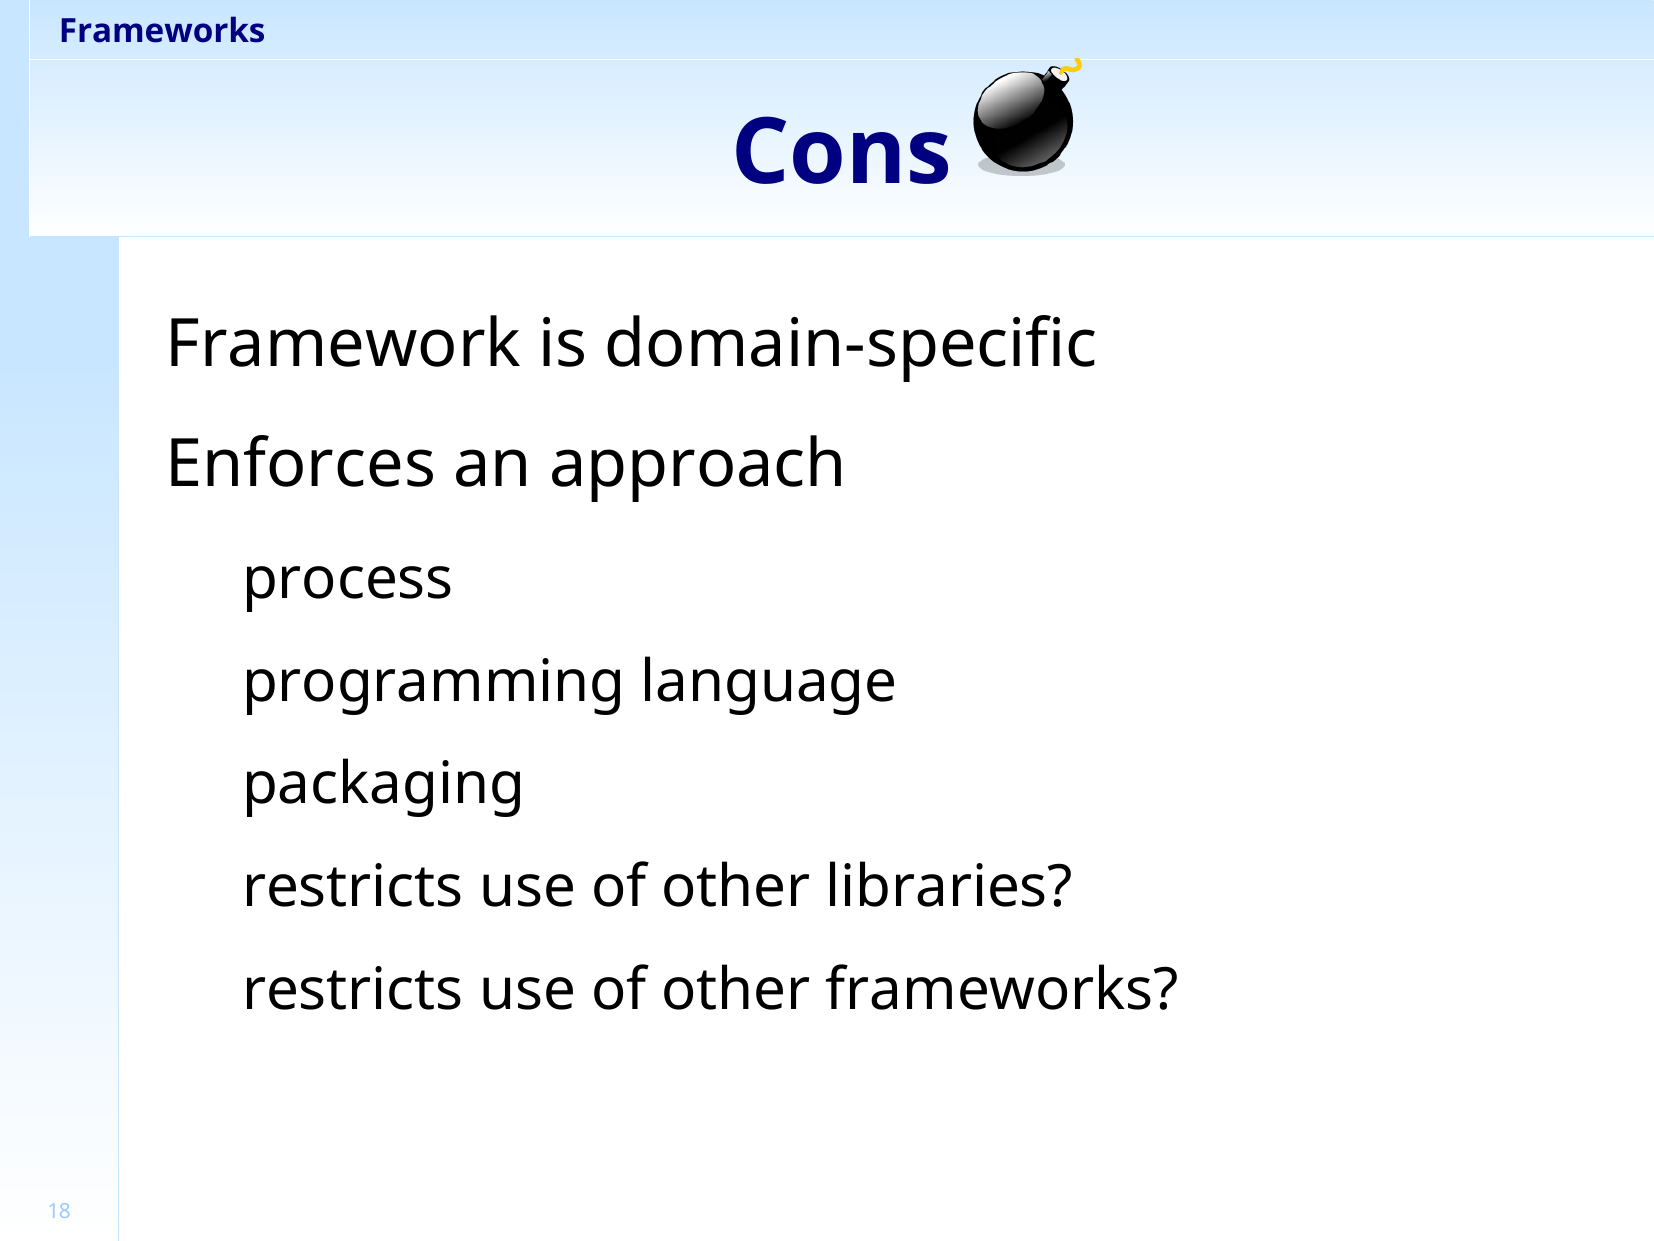

Frameworks
# Cons
Framework is domain-specific
Enforces an approach
process
programming language
packaging
restricts use of other libraries?
restricts use of other frameworks?